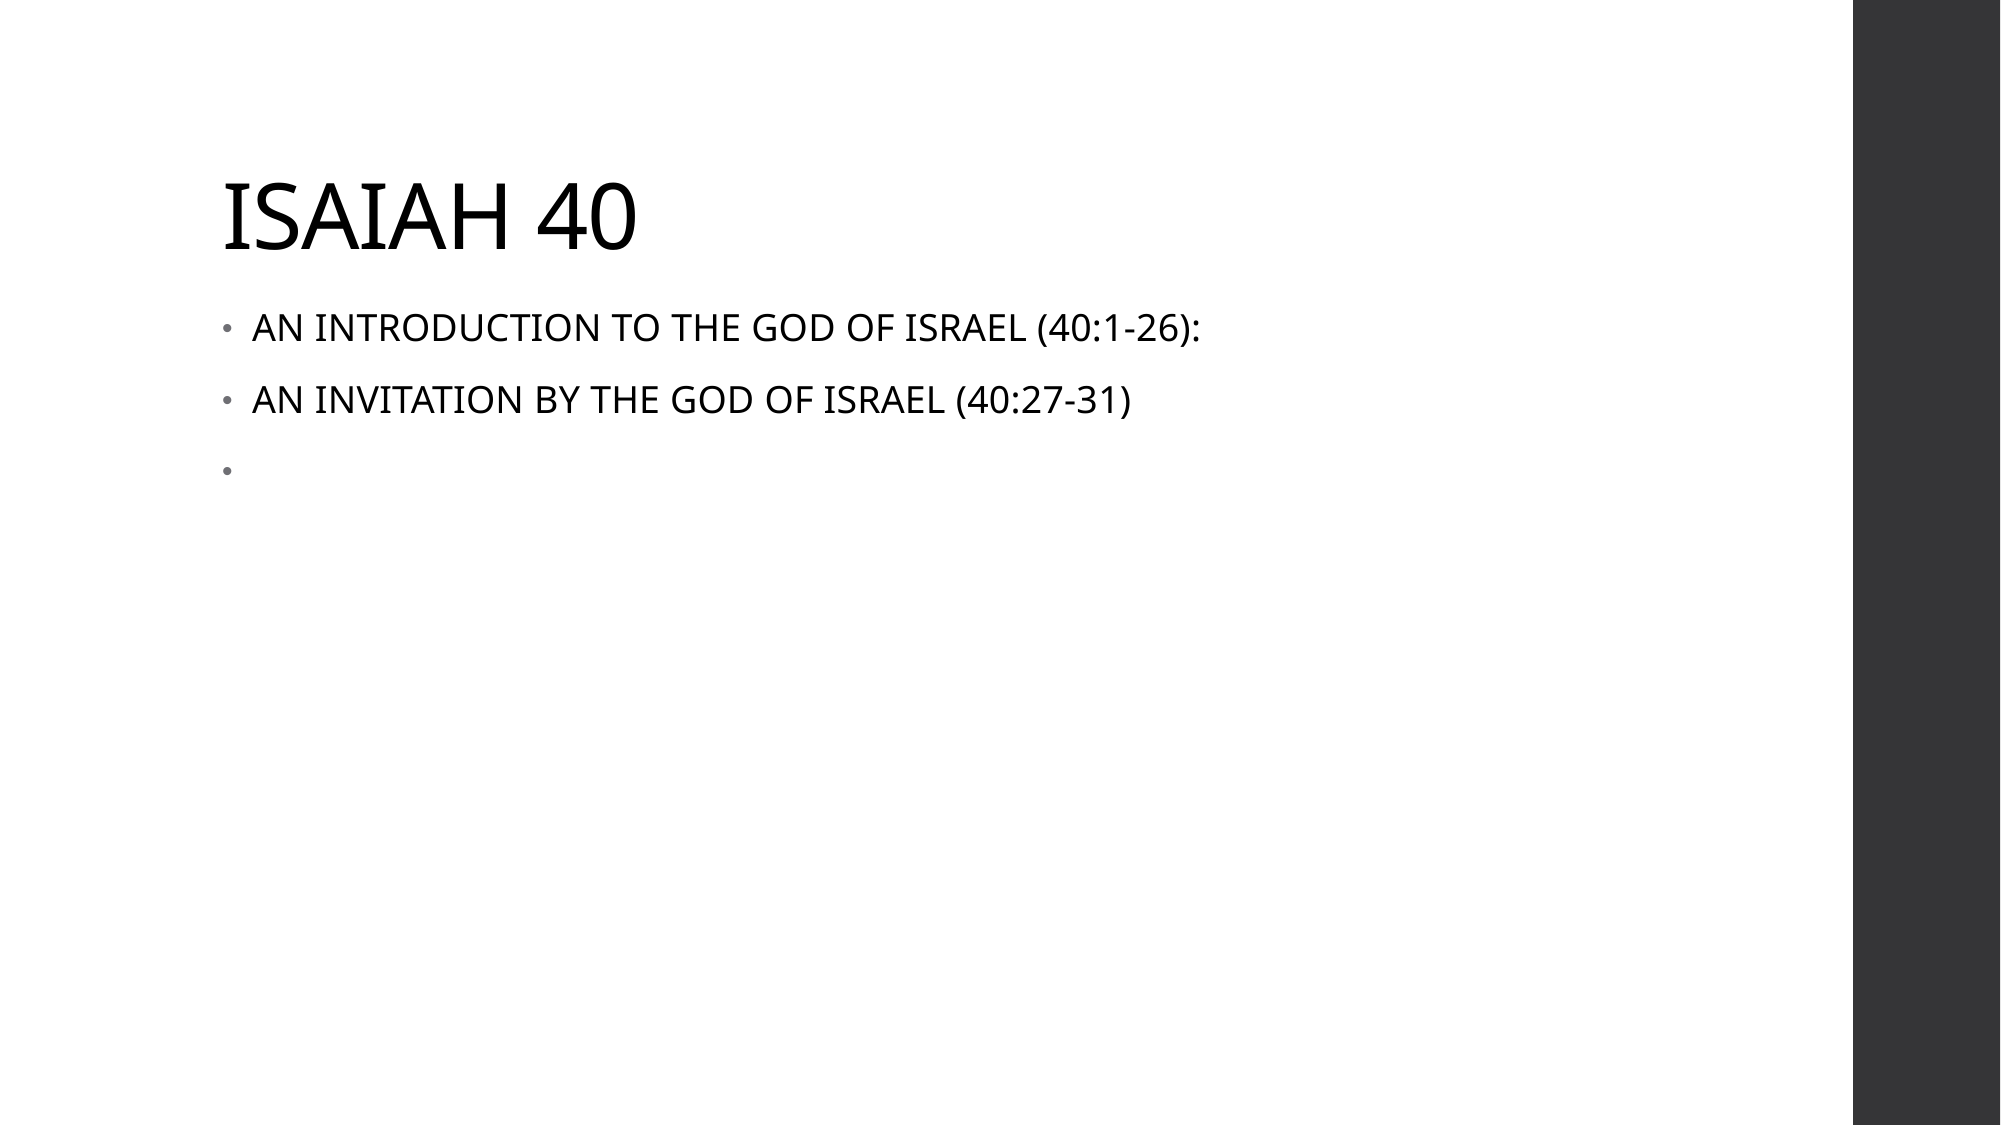

# ISAIAH 40
AN INTRODUCTION TO THE GOD OF ISRAEL (40:1-26):
AN INVITATION BY THE GOD OF ISRAEL (40:27-31)